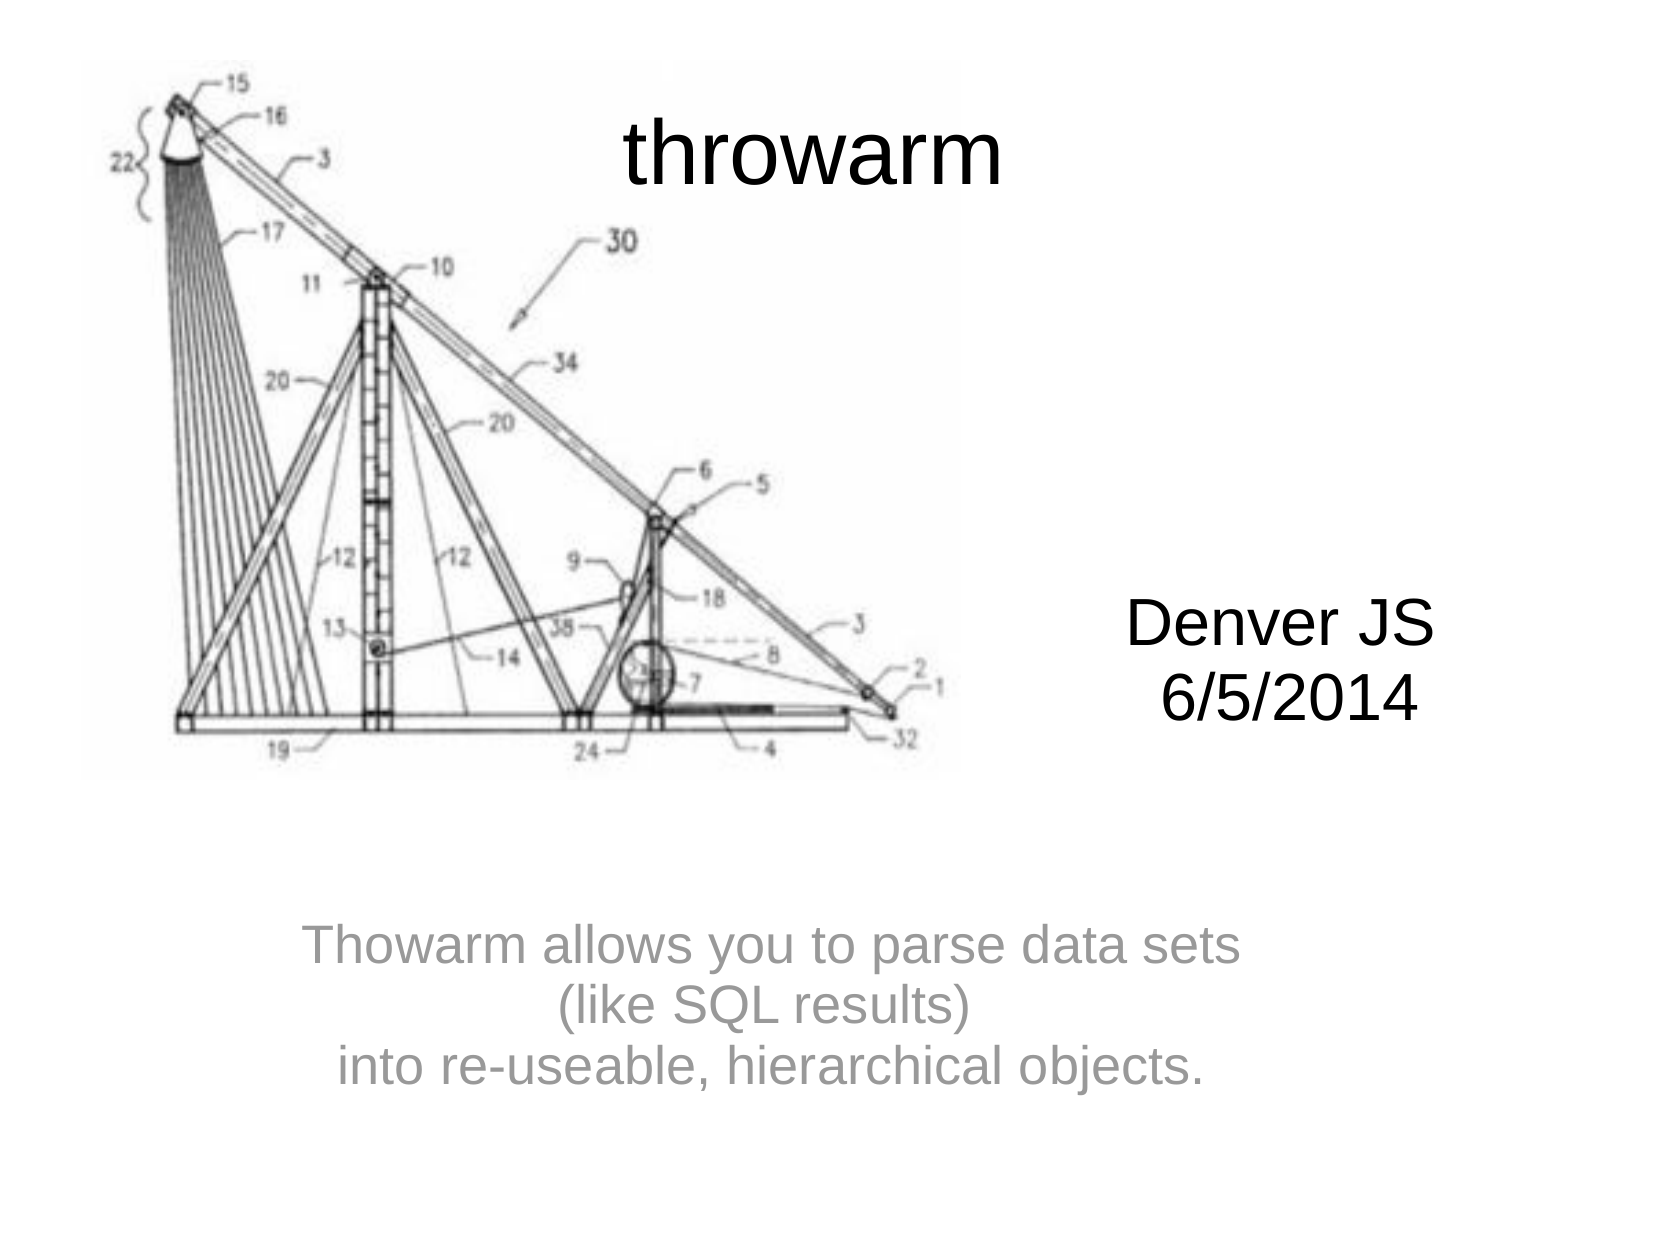

# throwarm
Denver JS
6/5/2014
Thowarm allows you to parse data sets (like SQL results)
into re-useable, hierarchical objects.